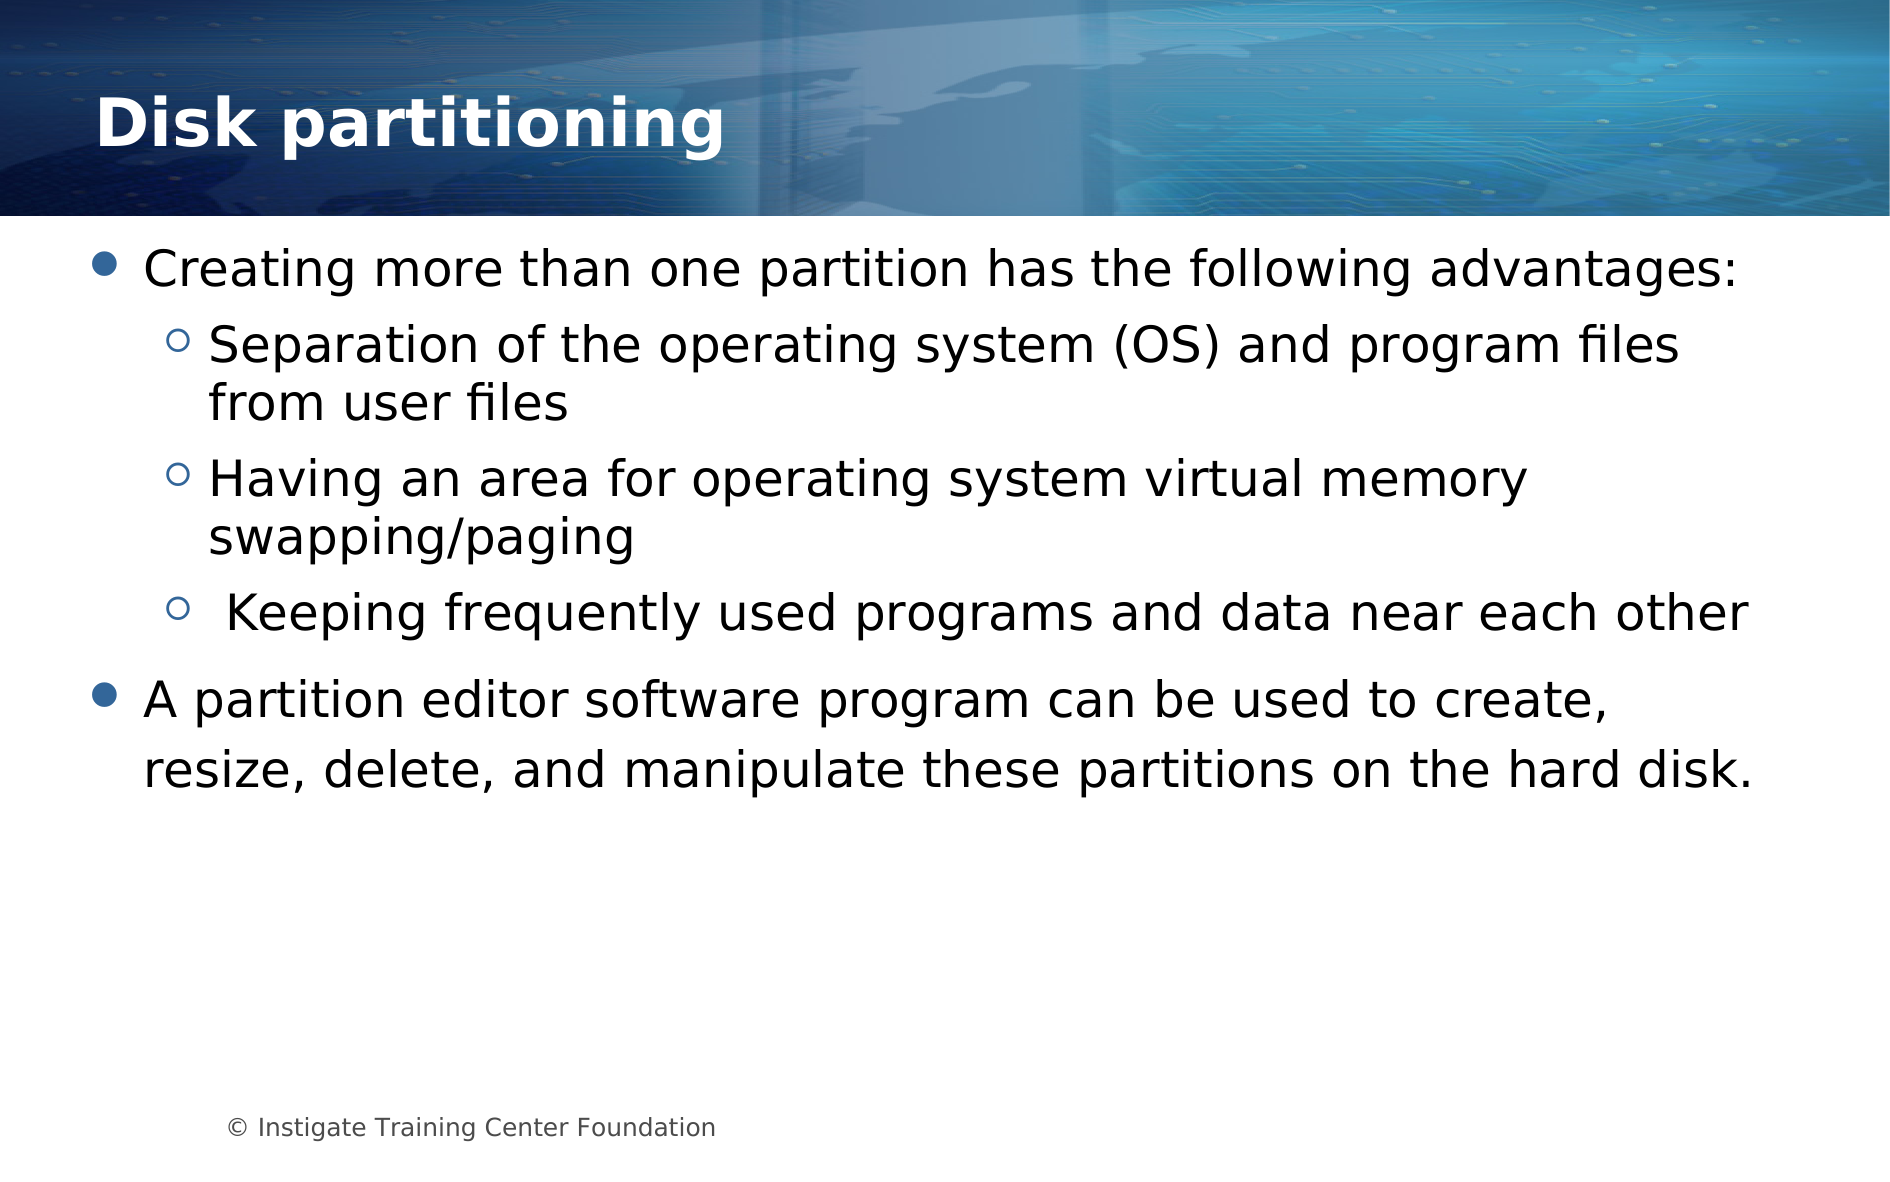

# Disk partitioning
Creating more than one partition has the following advantages:
Separation of the operating system (OS) and program files from user files
Having an area for operating system virtual memory swapping/paging
 Keeping frequently used programs and data near each other
A partition editor software program can be used to create, resize, delete, and manipulate these partitions on the hard disk.